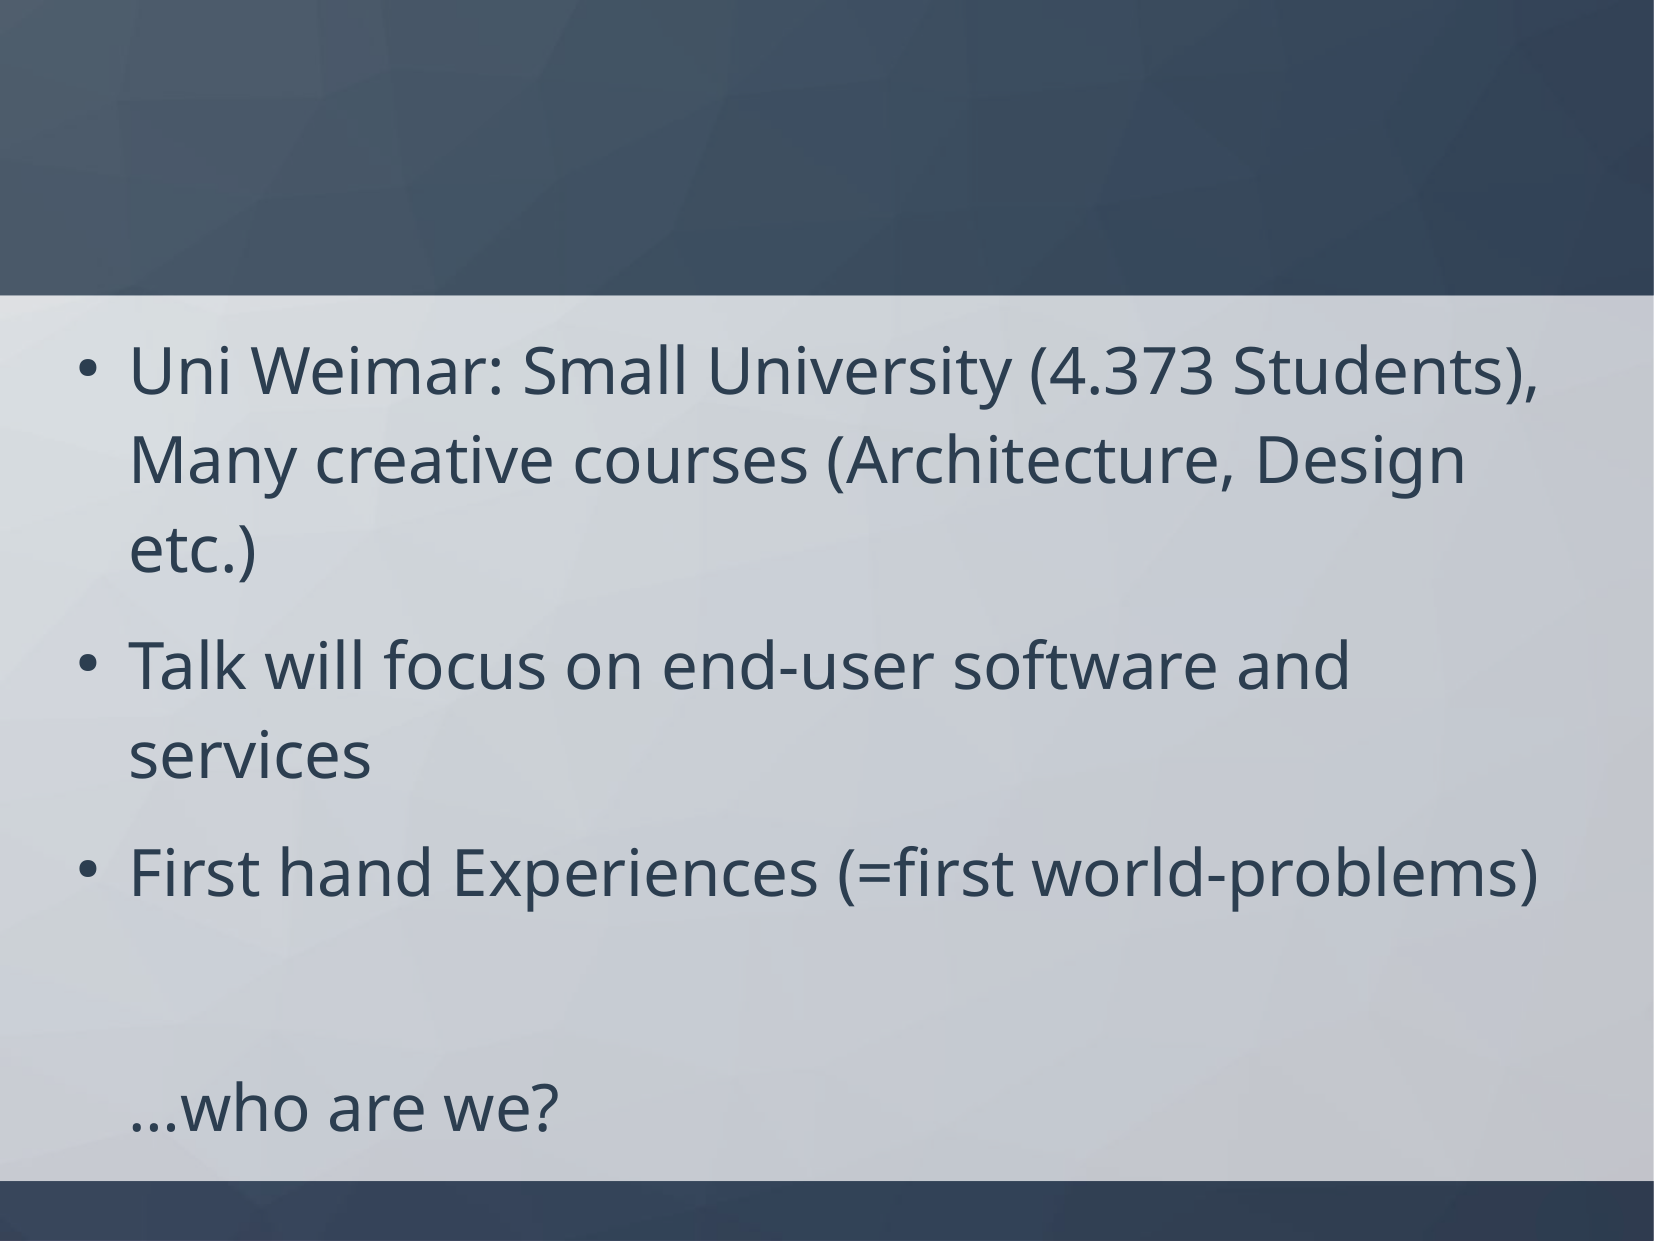

#
Uni Weimar: Small University (4.373 Students),
Many creative courses (Architecture, Design etc.)
Talk will focus on end-user software and services
First hand Experiences (=first world-problems)
…who are we?